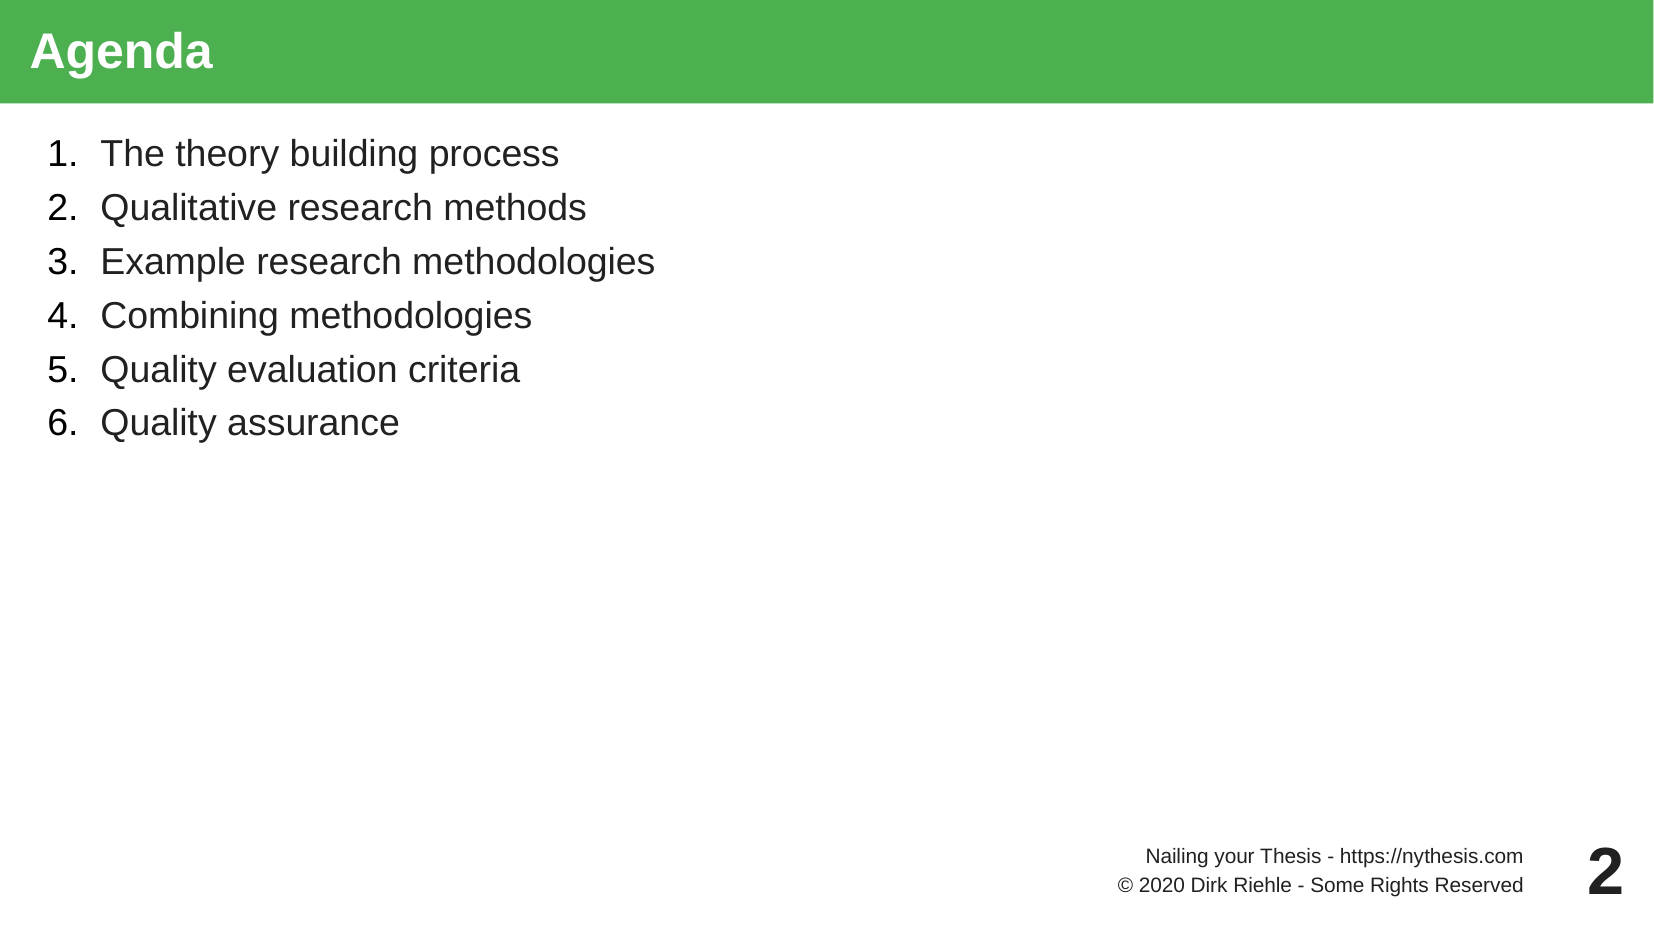

# Agenda
The theory building process
Qualitative research methods
Example research methodologies
Combining methodologies
Quality evaluation criteria
Quality assurance
Nailing your Thesis - https://nythesis.com
2
© 2020 Dirk Riehle - Some Rights Reserved